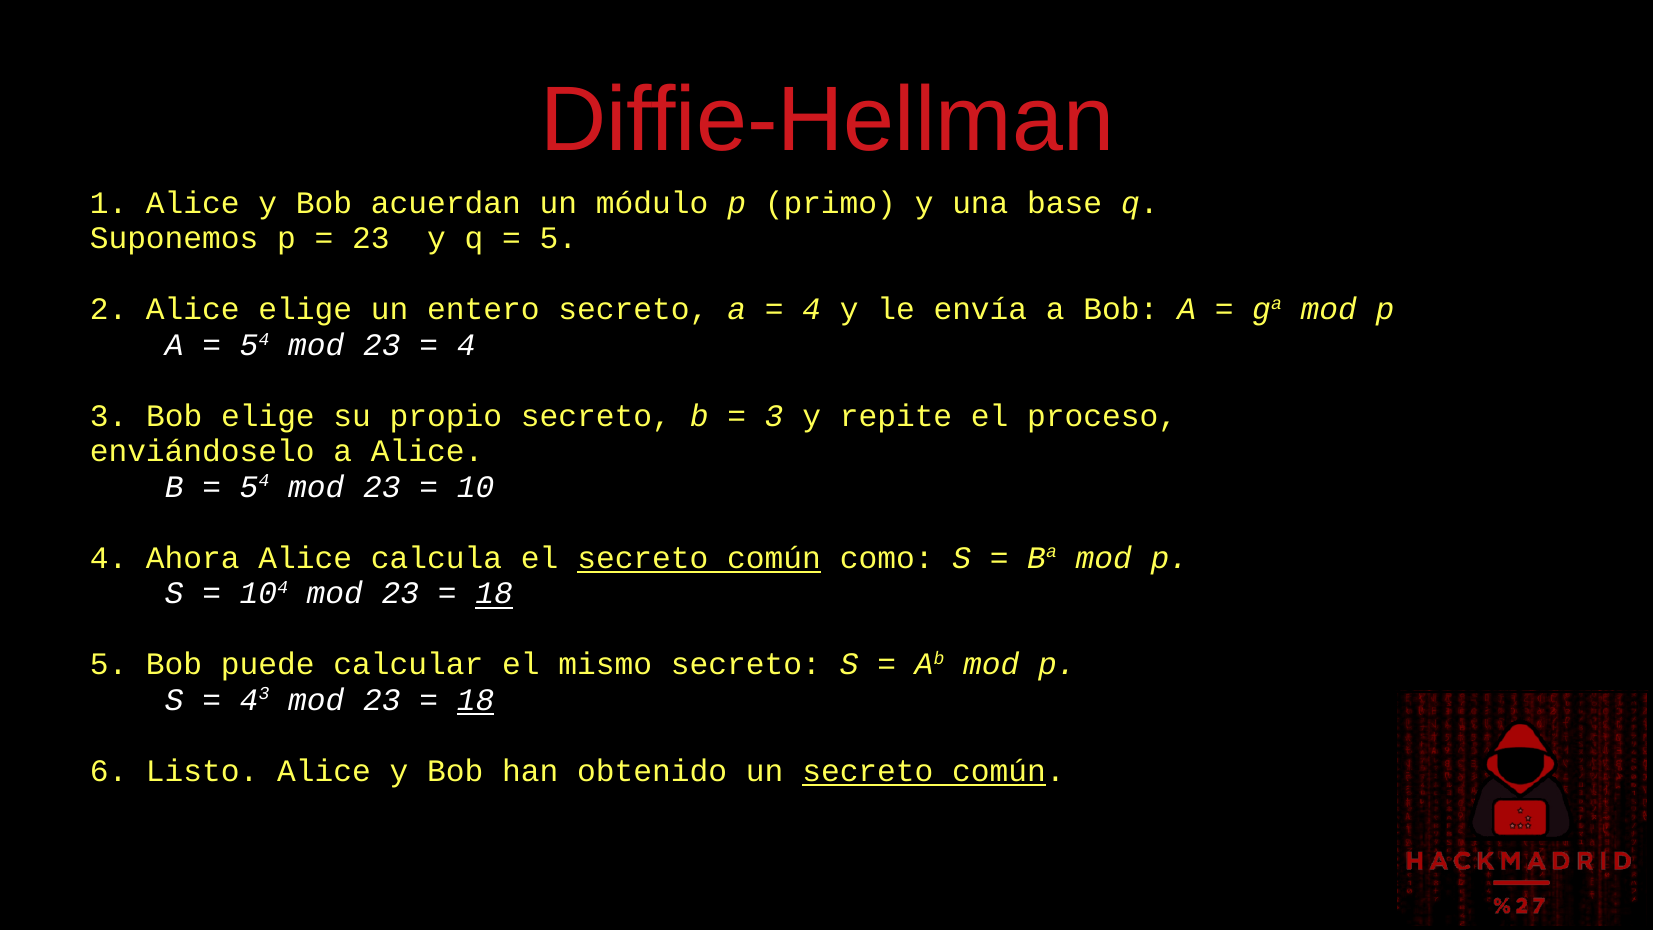

# Diffie-Hellman
1. Alice y Bob acuerdan un módulo p (primo) y una base q.
Suponemos p = 23 y q = 5.
2. Alice elige un entero secreto, a = 4 y le envía a Bob: A = ga mod p
	A = 54 mod 23 = 4
3. Bob elige su propio secreto, b = 3 y repite el proceso, enviándoselo a Alice.
	B = 54 mod 23 = 10
4. Ahora Alice calcula el secreto común como: S = Ba mod p.
	S = 104 mod 23 = 18
5. Bob puede calcular el mismo secreto: S = Ab mod p.
	S = 43 mod 23 = 18
6. Listo. Alice y Bob han obtenido un secreto común.